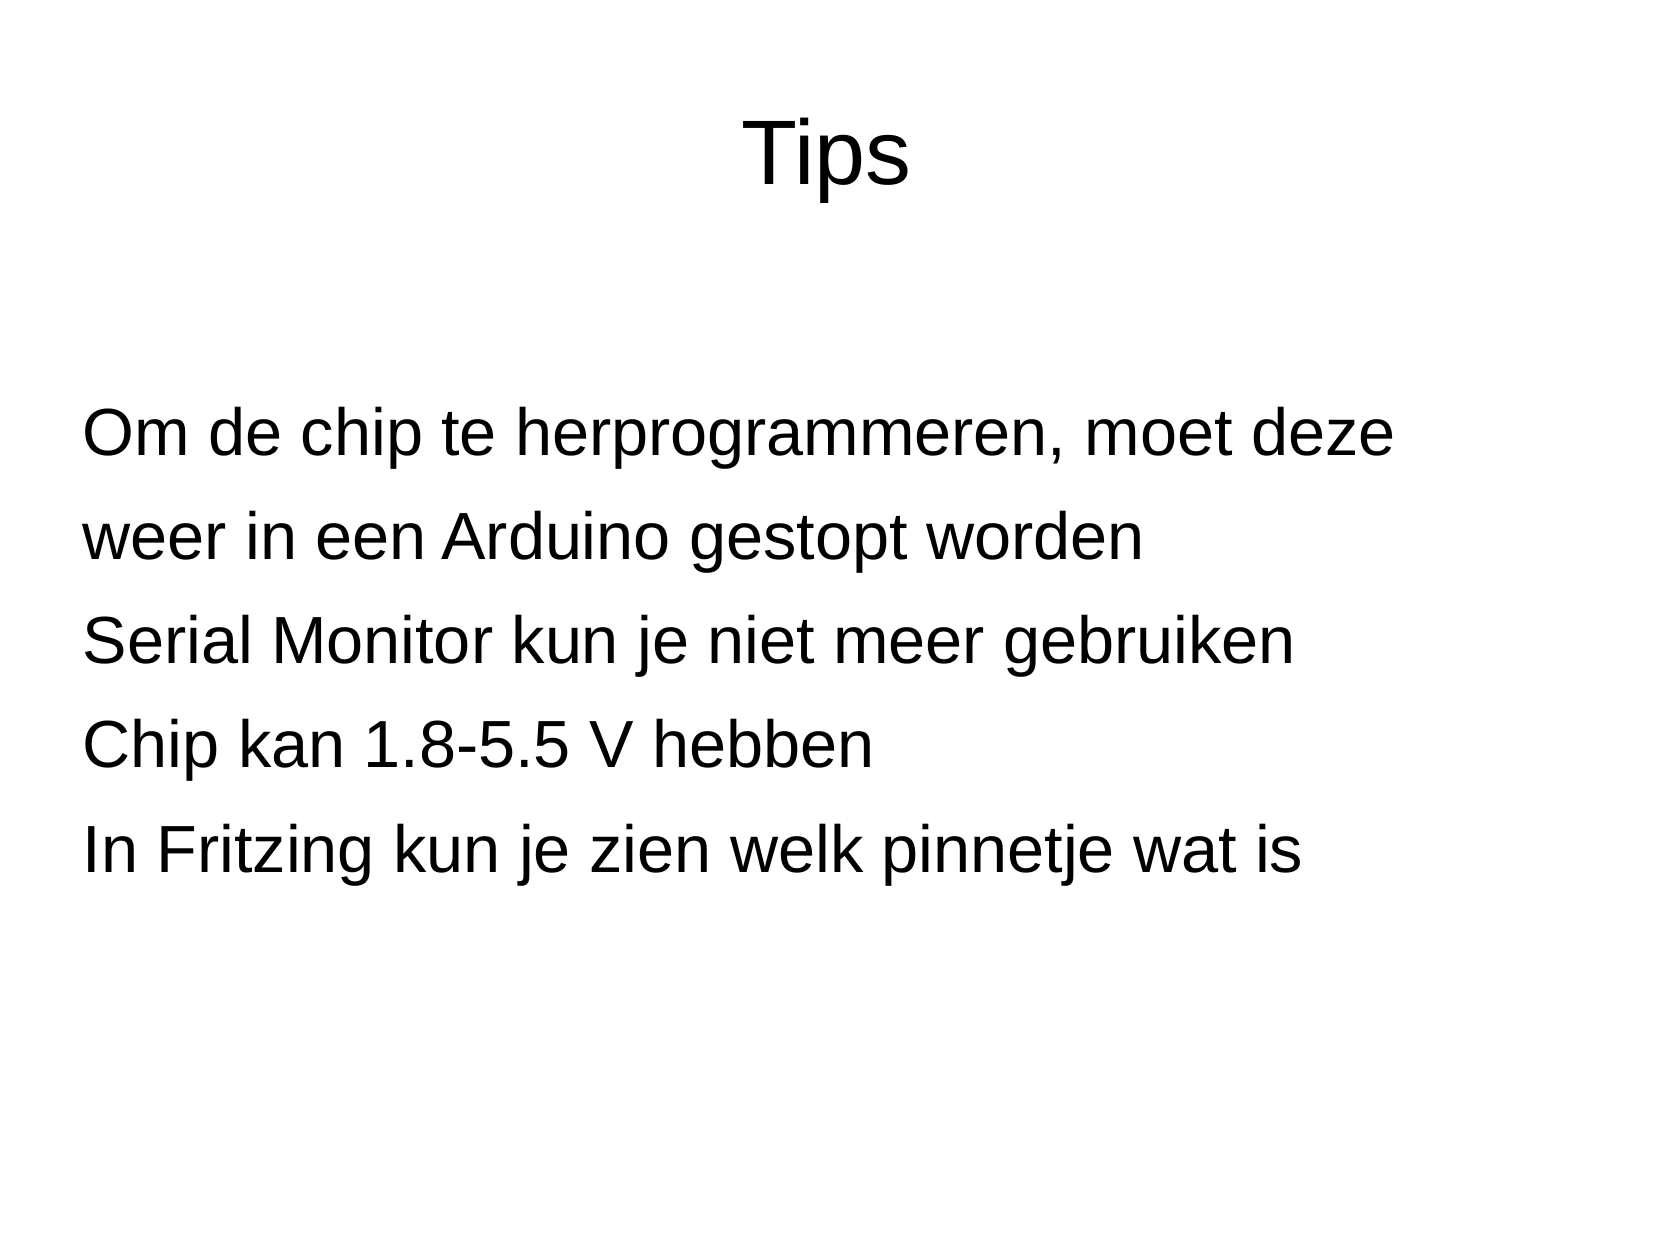

# Tips
Om de chip te herprogrammeren, moet deze
weer in een Arduino gestopt worden
Serial Monitor kun je niet meer gebruiken
Chip kan 1.8-5.5 V hebben
In Fritzing kun je zien welk pinnetje wat is